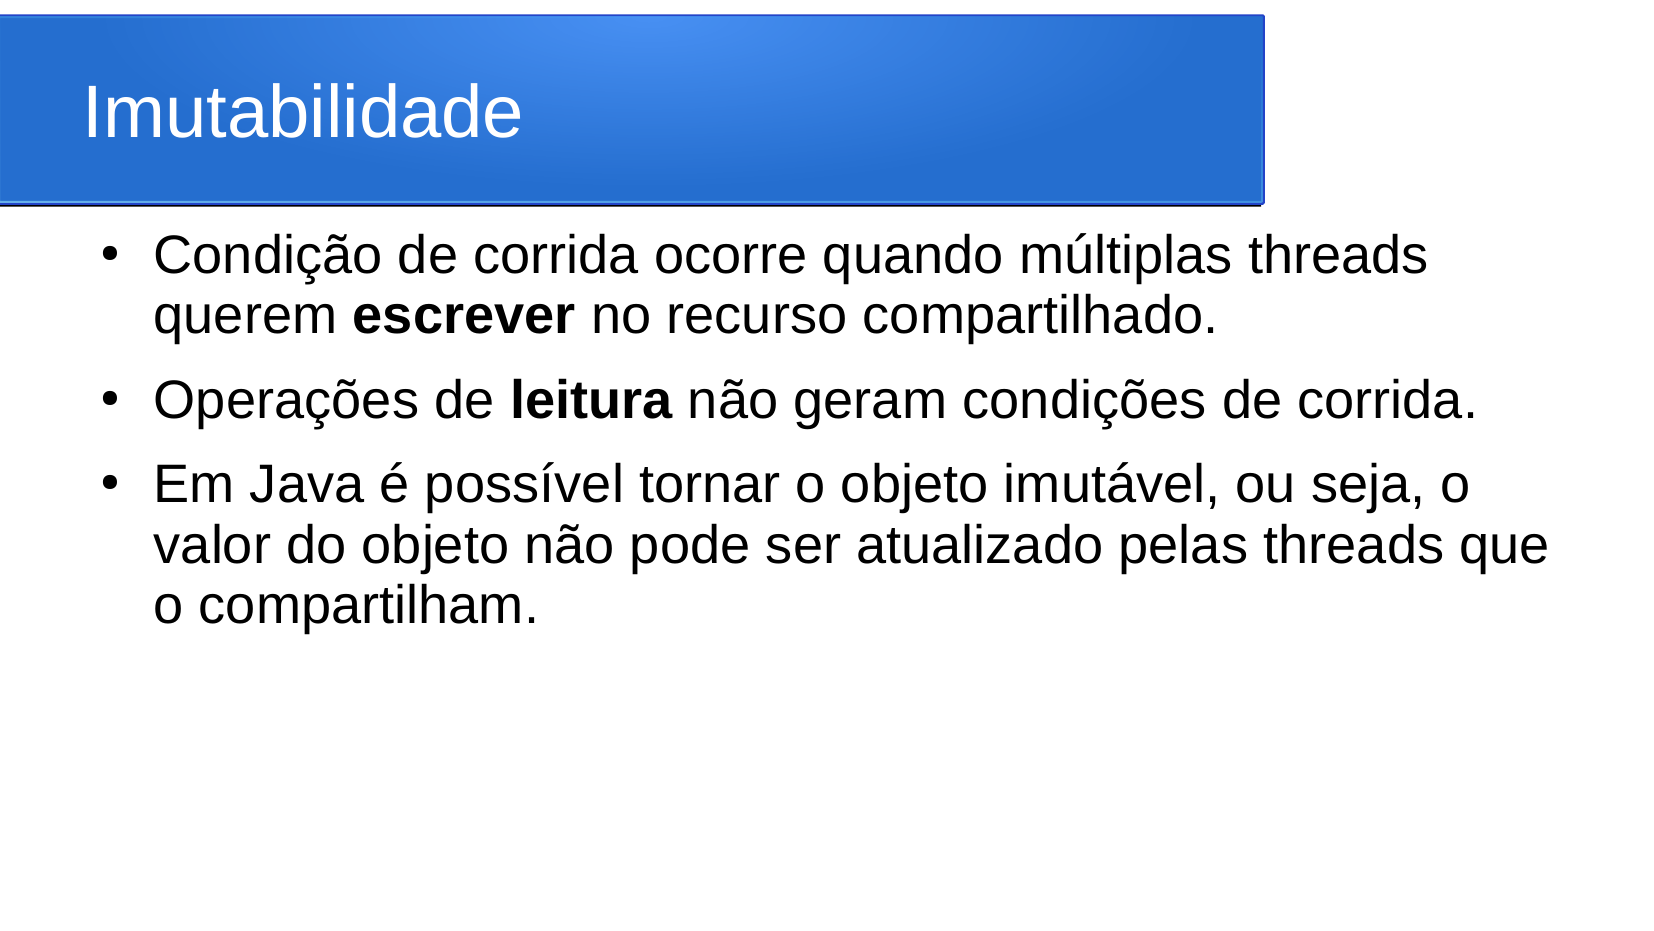

# Imutabilidade
Condição de corrida ocorre quando múltiplas threads querem escrever no recurso compartilhado.
Operações de leitura não geram condições de corrida.
Em Java é possível tornar o objeto imutável, ou seja, o valor do objeto não pode ser atualizado pelas threads que o compartilham.